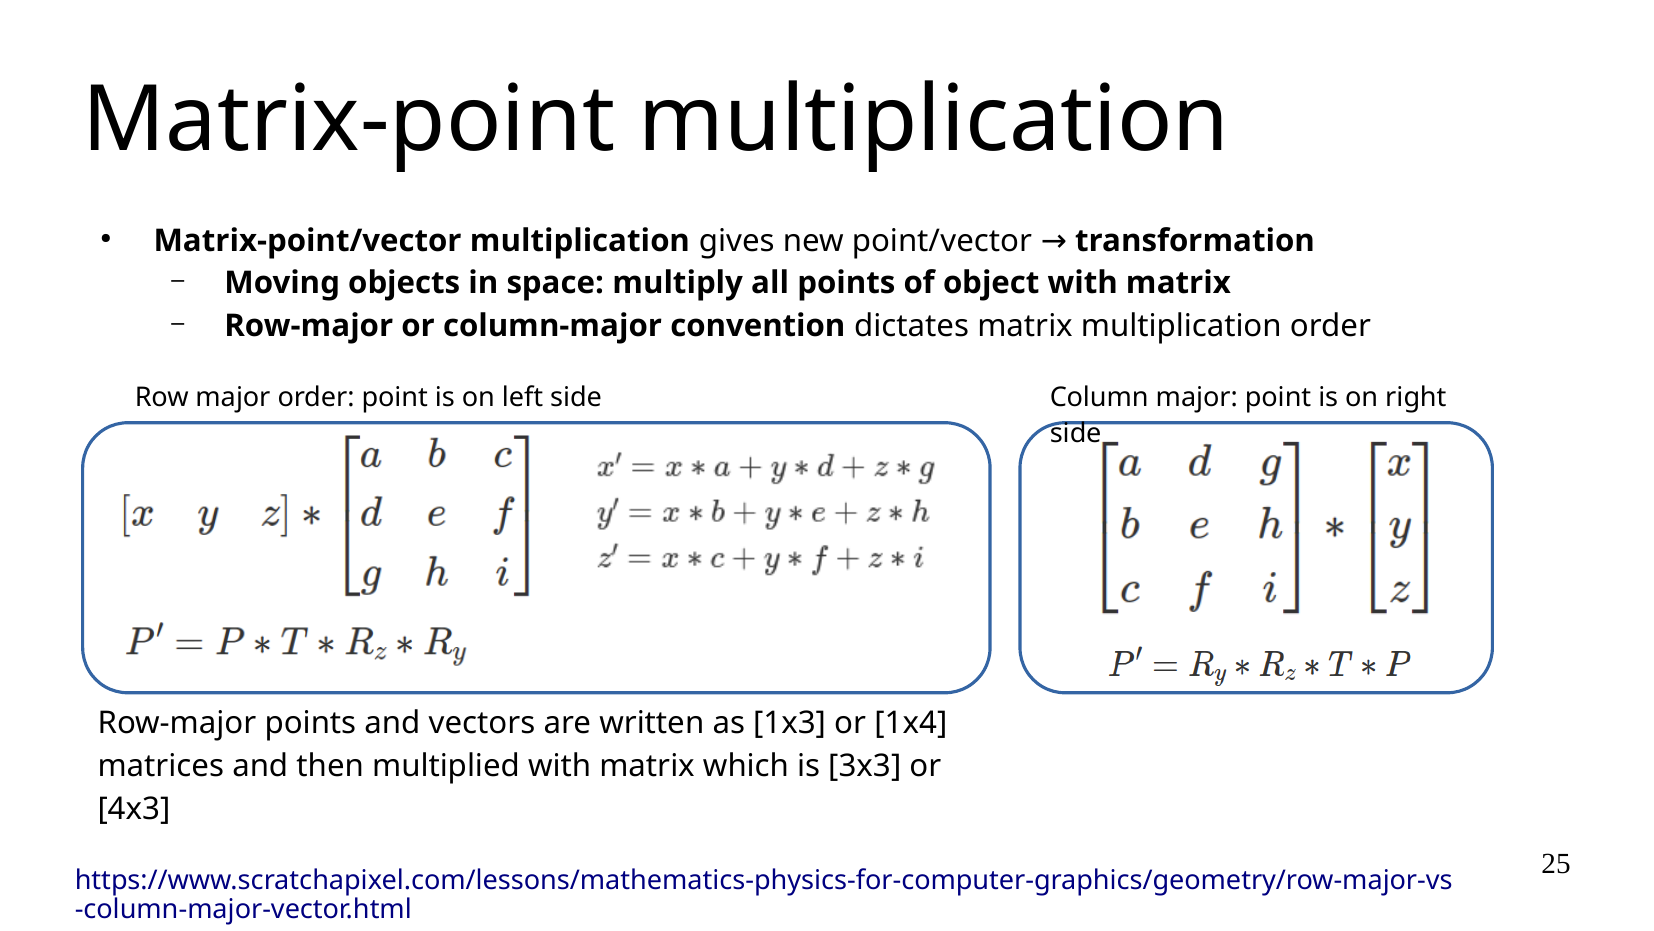

# Matrix-point multiplication
Matrix-point/vector multiplication gives new point/vector → transformation
Moving objects in space: multiply all points of object with matrix
Row-major or column-major convention dictates matrix multiplication order
Row major order: point is on left side
Column major: point is on right side
Row-major points and vectors are written as [1x3] or [1x4] matrices and then multiplied with matrix which is [3x3] or [4x3]
https://www.scratchapixel.com/lessons/mathematics-physics-for-computer-graphics/geometry/row-major-vs-column-major-vector.html
25